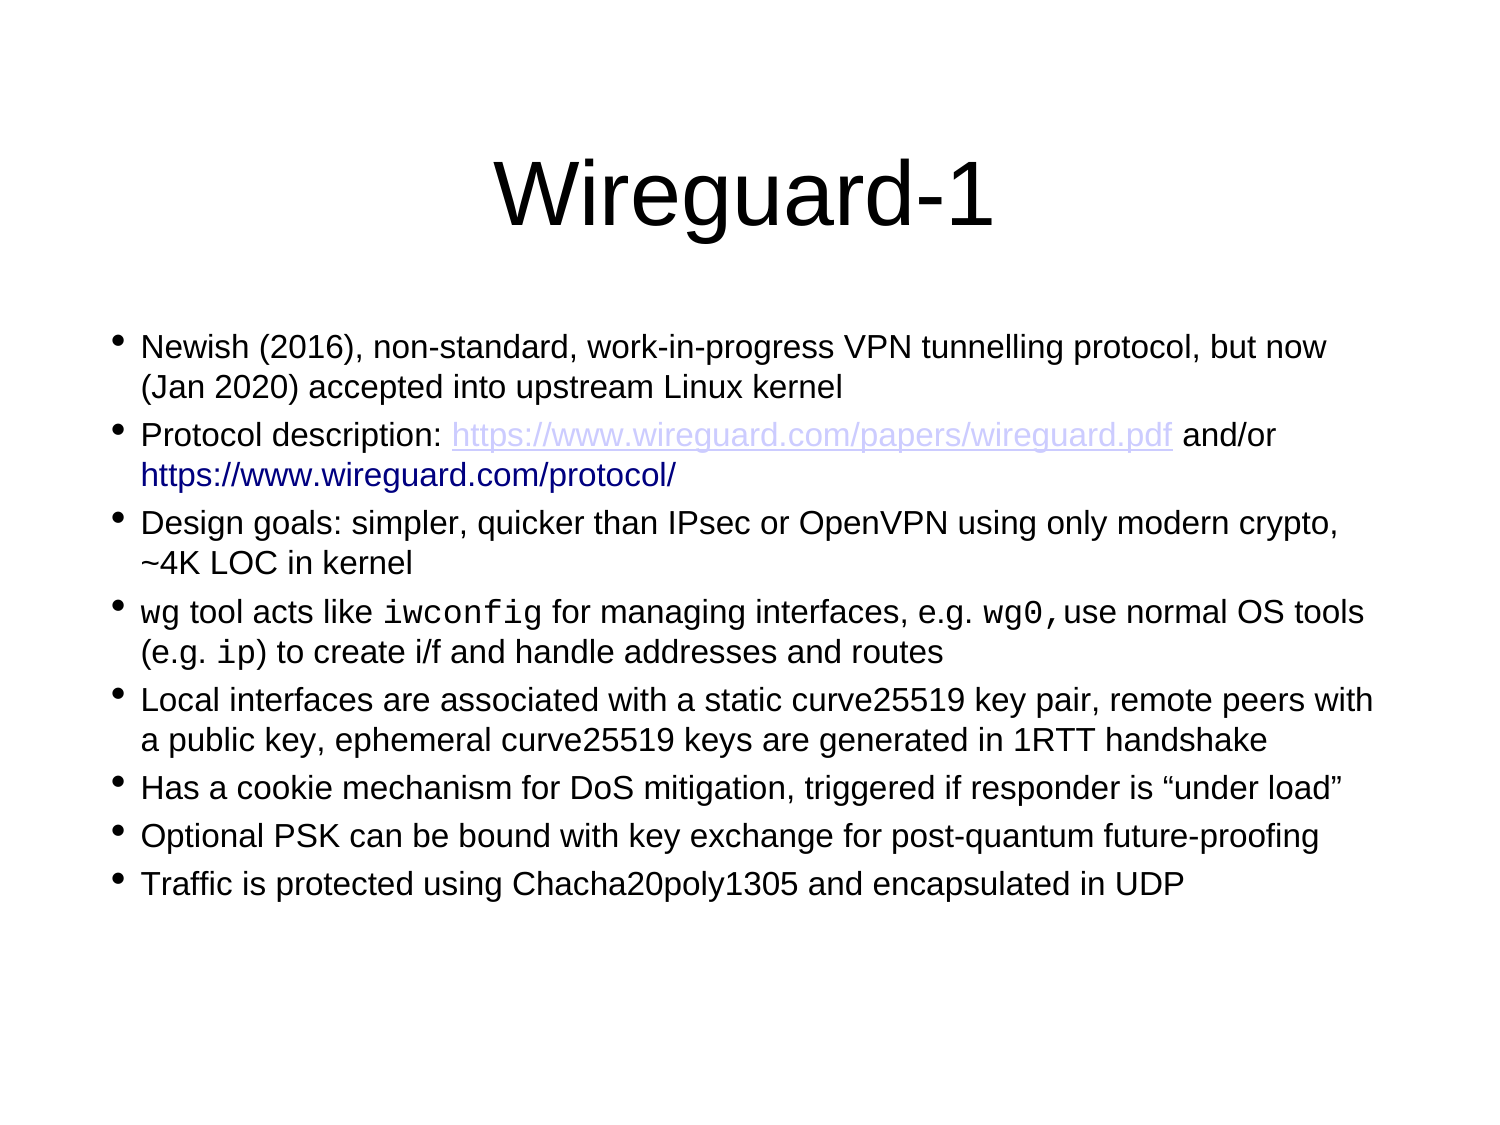

# Wireguard-1
Newish (2016), non-standard, work-in-progress VPN tunnelling protocol, but now (Jan 2020) accepted into upstream Linux kernel
Protocol description: https://www.wireguard.com/papers/wireguard.pdf and/or https://www.wireguard.com/protocol/
Design goals: simpler, quicker than IPsec or OpenVPN using only modern crypto, ~4K LOC in kernel
wg tool acts like iwconfig for managing interfaces, e.g. wg0,use normal OS tools (e.g. ip) to create i/f and handle addresses and routes
Local interfaces are associated with a static curve25519 key pair, remote peers with a public key, ephemeral curve25519 keys are generated in 1RTT handshake
Has a cookie mechanism for DoS mitigation, triggered if responder is “under load”
Optional PSK can be bound with key exchange for post-quantum future-proofing
Traffic is protected using Chacha20poly1305 and encapsulated in UDP